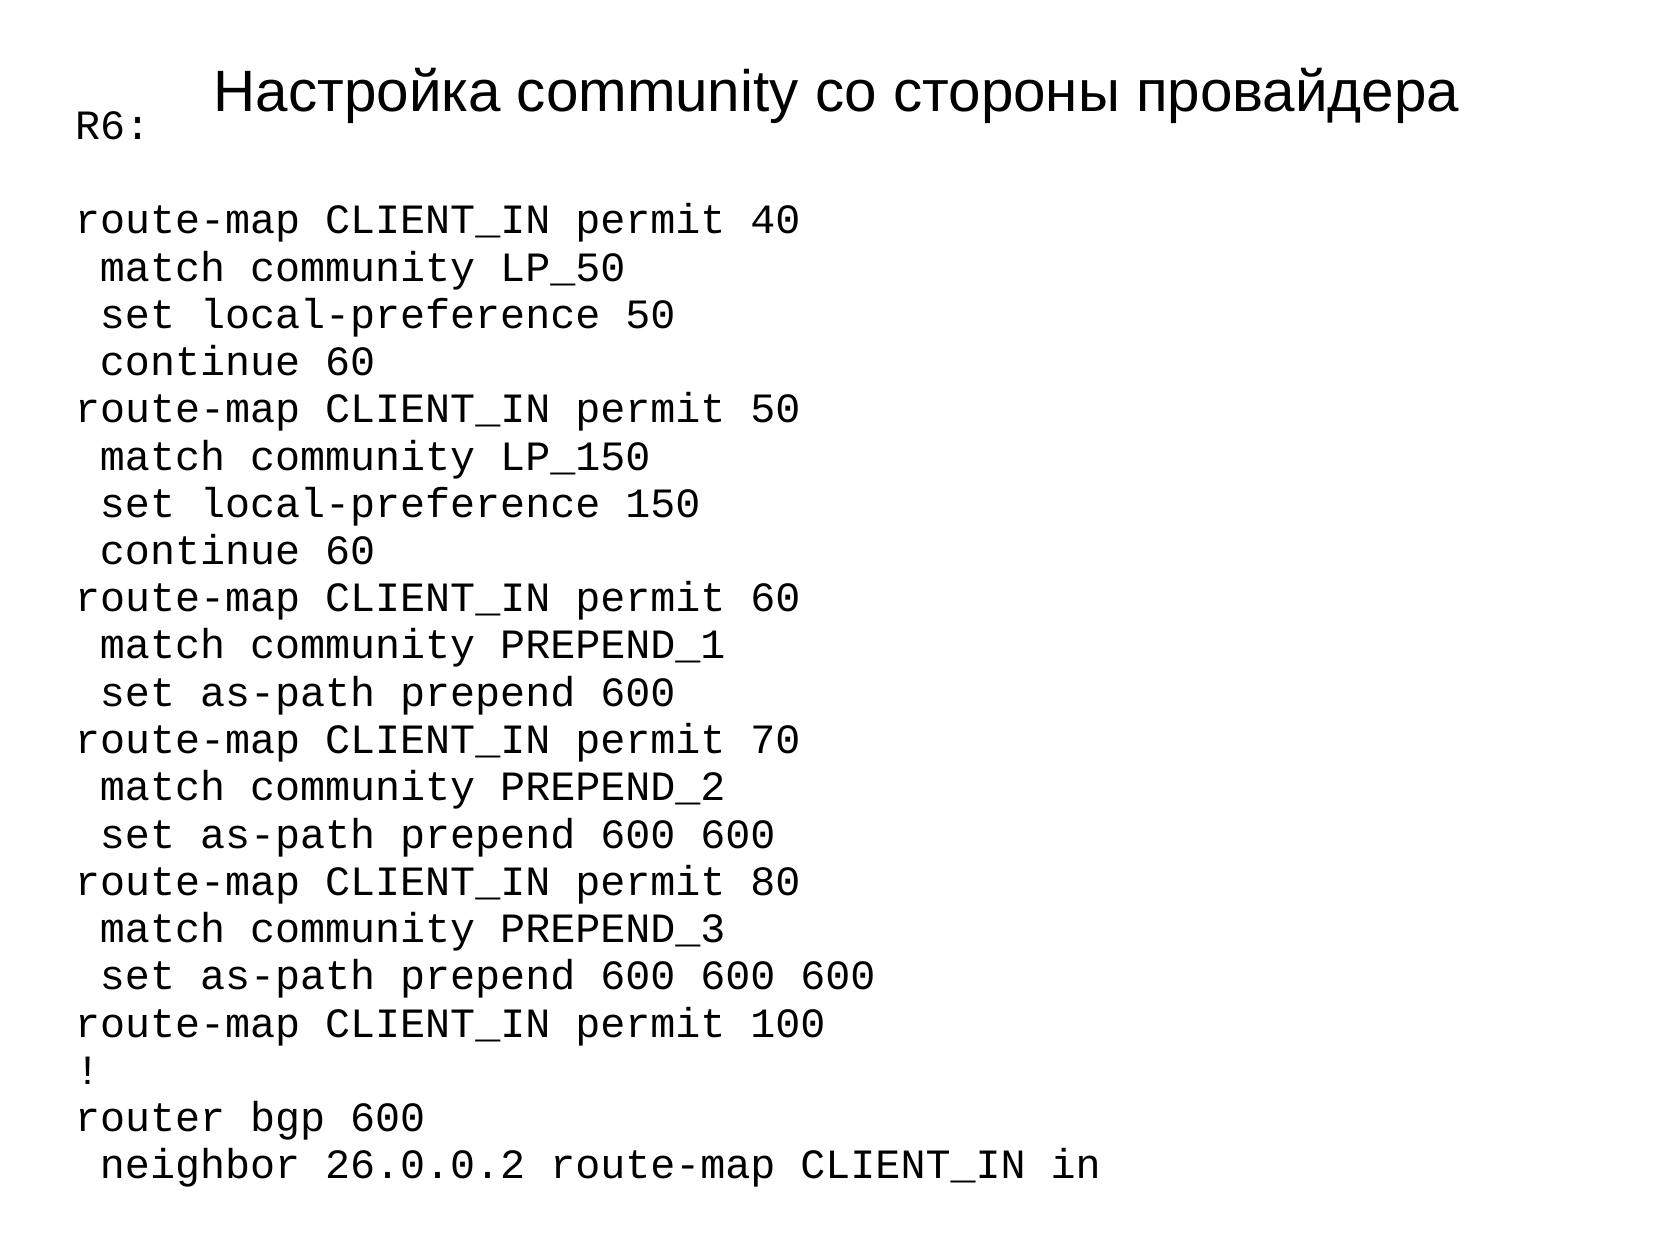

Настройка community со стороны провайдера
# R6:
route-map CLIENT_IN permit 40
 match community LP_50
 set local-preference 50
 continue 60
route-map CLIENT_IN permit 50
 match community LP_150
 set local-preference 150
 continue 60
route-map CLIENT_IN permit 60
 match community PREPEND_1
 set as-path prepend 600
route-map CLIENT_IN permit 70
 match community PREPEND_2
 set as-path prepend 600 600
route-map CLIENT_IN permit 80
 match community PREPEND_3
 set as-path prepend 600 600 600
route-map CLIENT_IN permit 100
!
router bgp 600
 neighbor 26.0.0.2 route-map CLIENT_IN in